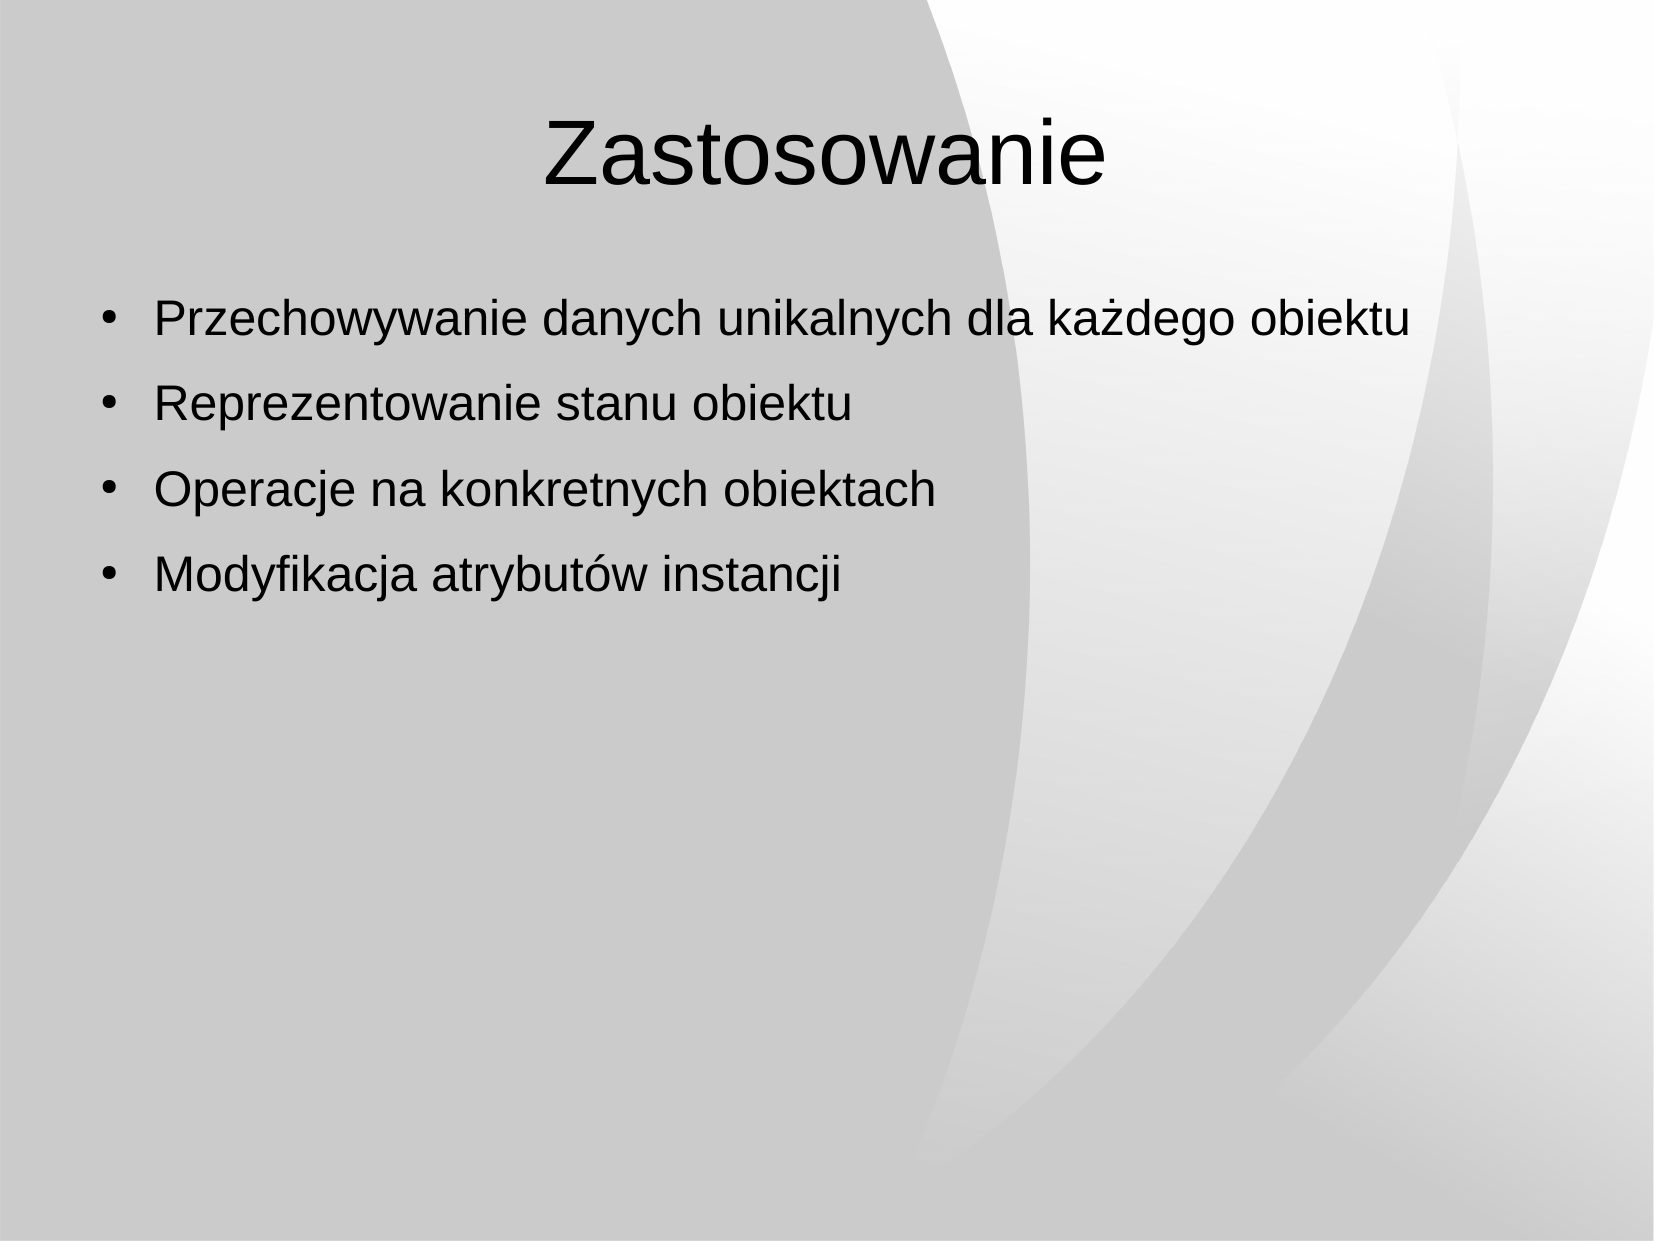

# Zastosowanie
Przechowywanie danych unikalnych dla każdego obiektu
Reprezentowanie stanu obiektu
Operacje na konkretnych obiektach
Modyfikacja atrybutów instancji